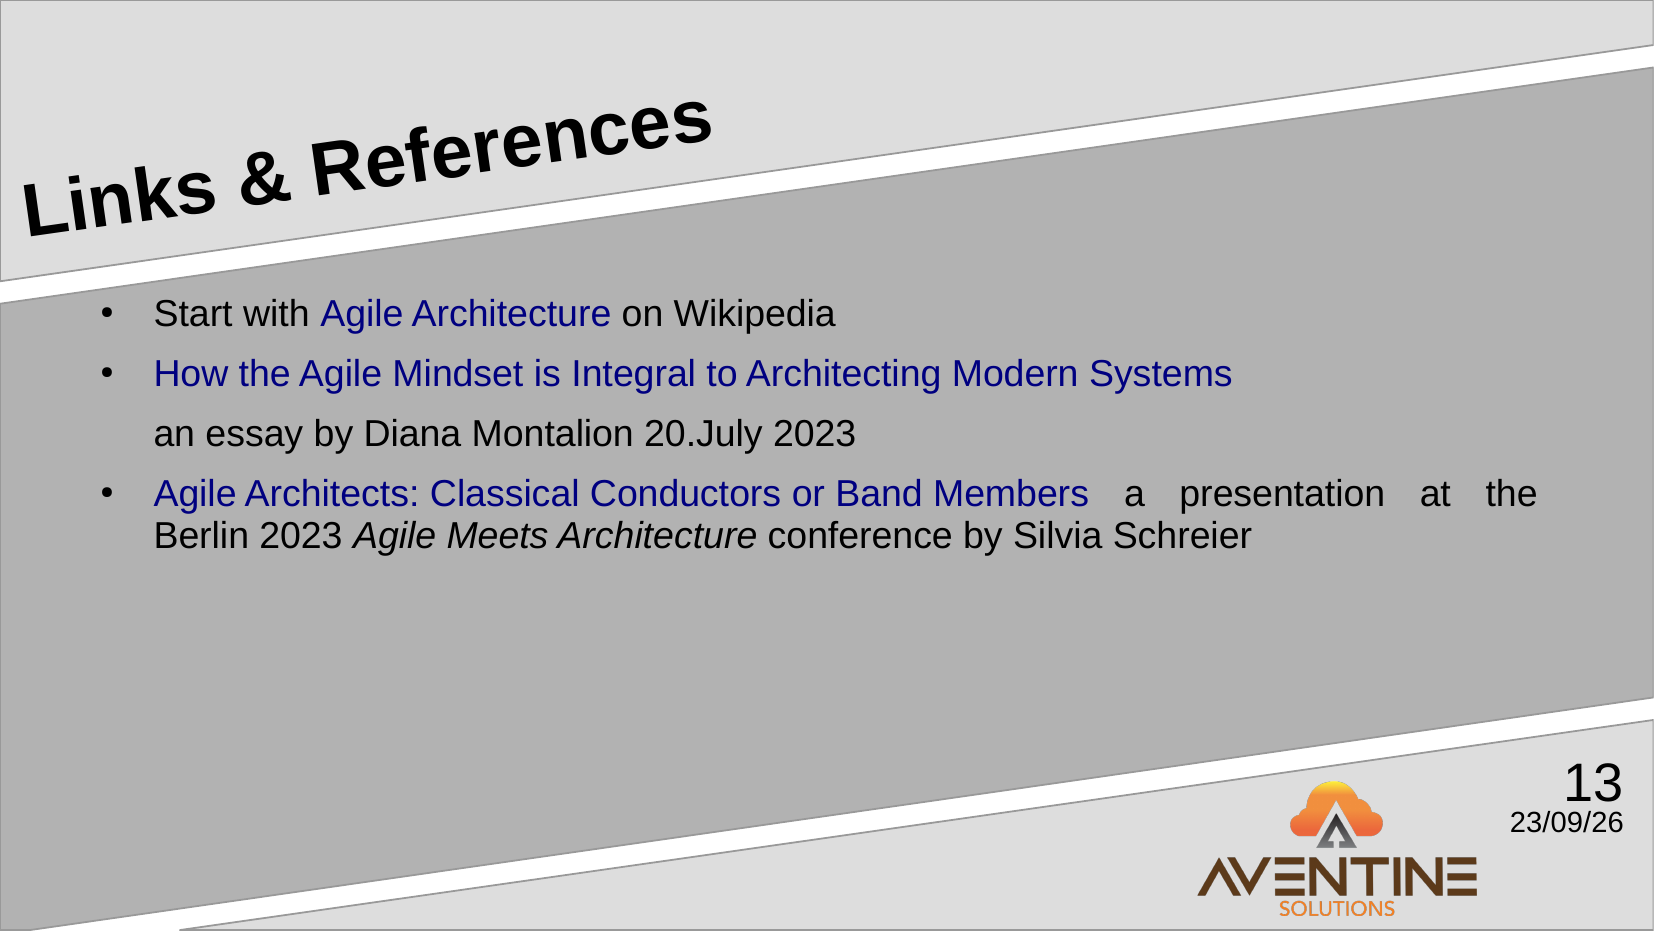

# Links & References
Start with Agile Architecture on Wikipedia
How the Agile Mindset is Integral to Architecting Modern Systems
an essay by Diana Montalion 20.July 2023
Agile Architects: Classical Conductors or Band Members a presentation at the Berlin 2023 Agile Meets Architecture conference by Silvia Schreier
13